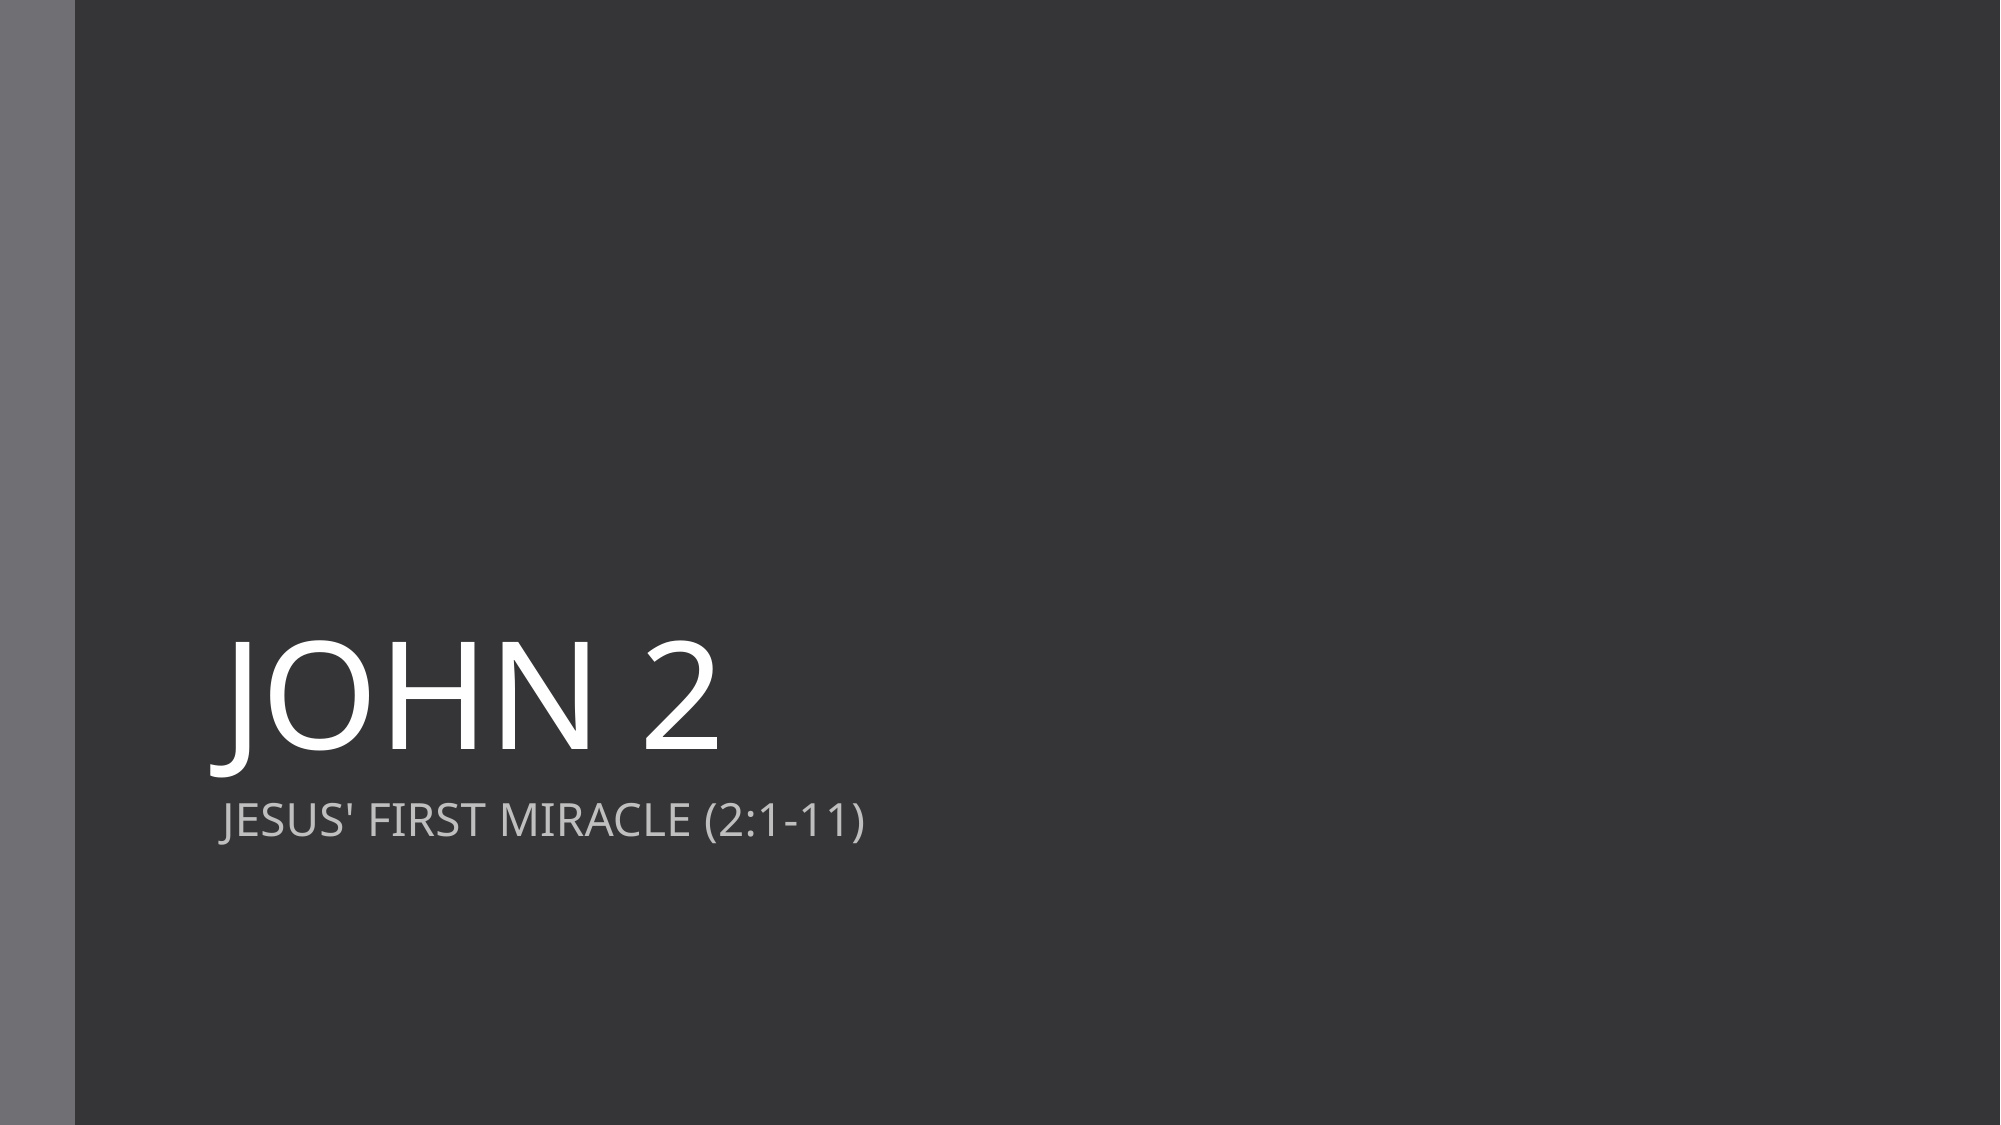

# JOHN 2
JESUS' FIRST MIRACLE (2:1-11)